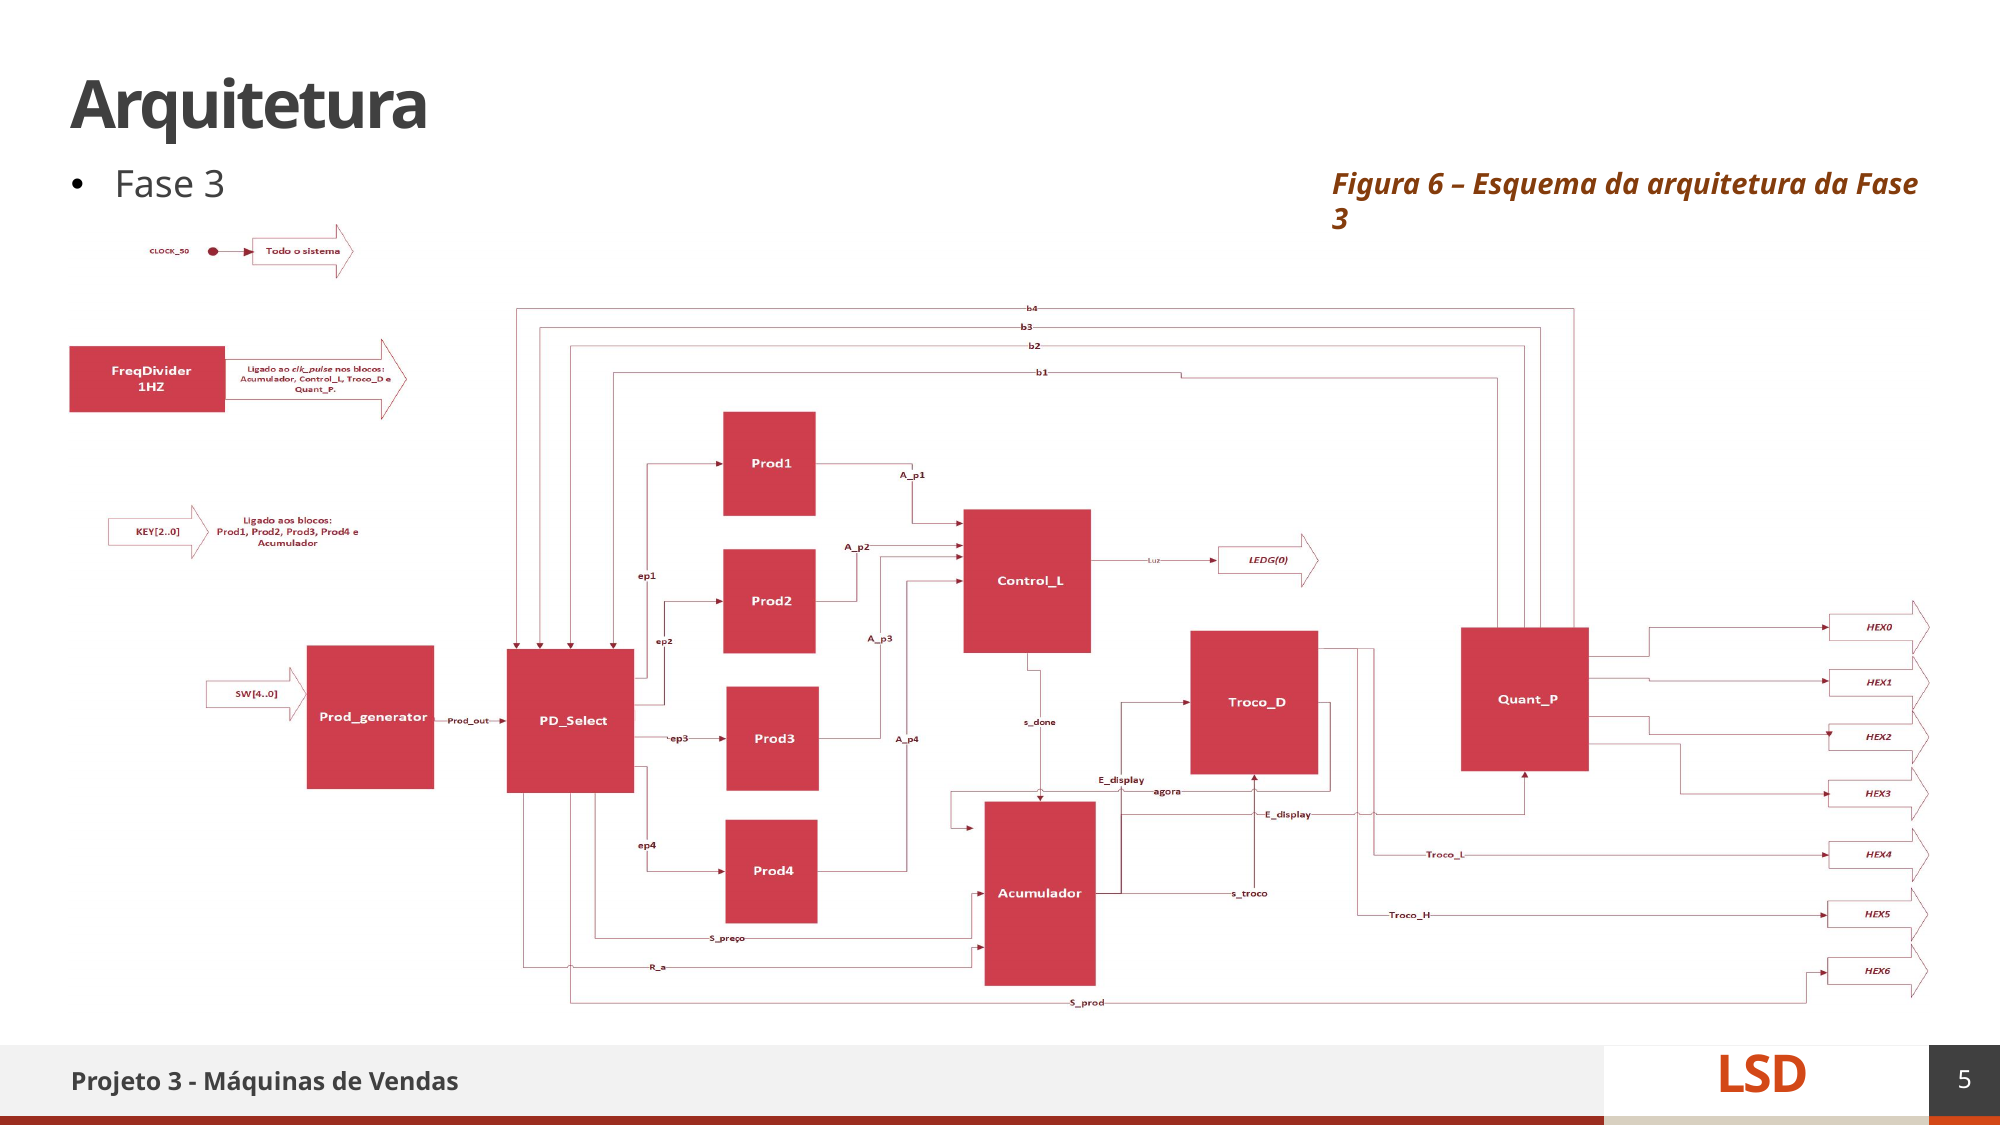

# Arquitetura
Fase 3
Figura 6 – Esquema da arquitetura da Fase 3
Projeto 3 - Máquinas de Vendas